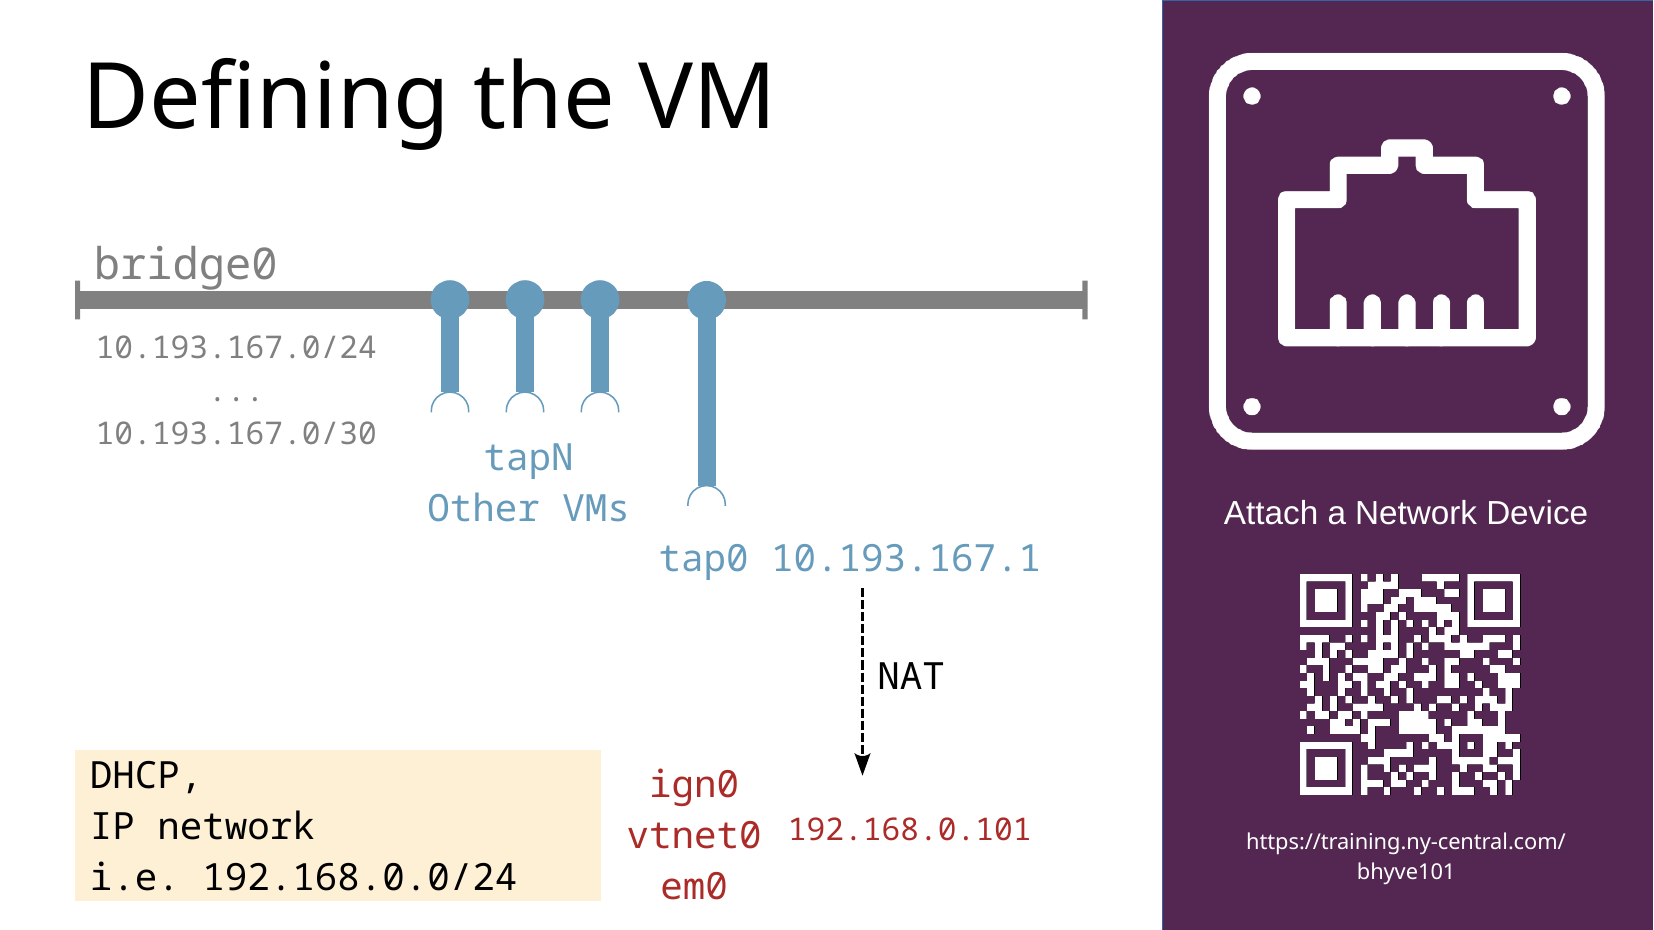

# Defining the VM
bridge0
10.193.167.0/24
...
10.193.167.0/30
tapN
Other VMs
Attach a Network Device
tap0 10.193.167.1
NAT
DHCP,
IP network
i.e. 192.168.0.0/24
ign0
vtnet0
em0
192.168.0.101
https://training.ny-central.com/bhyve101